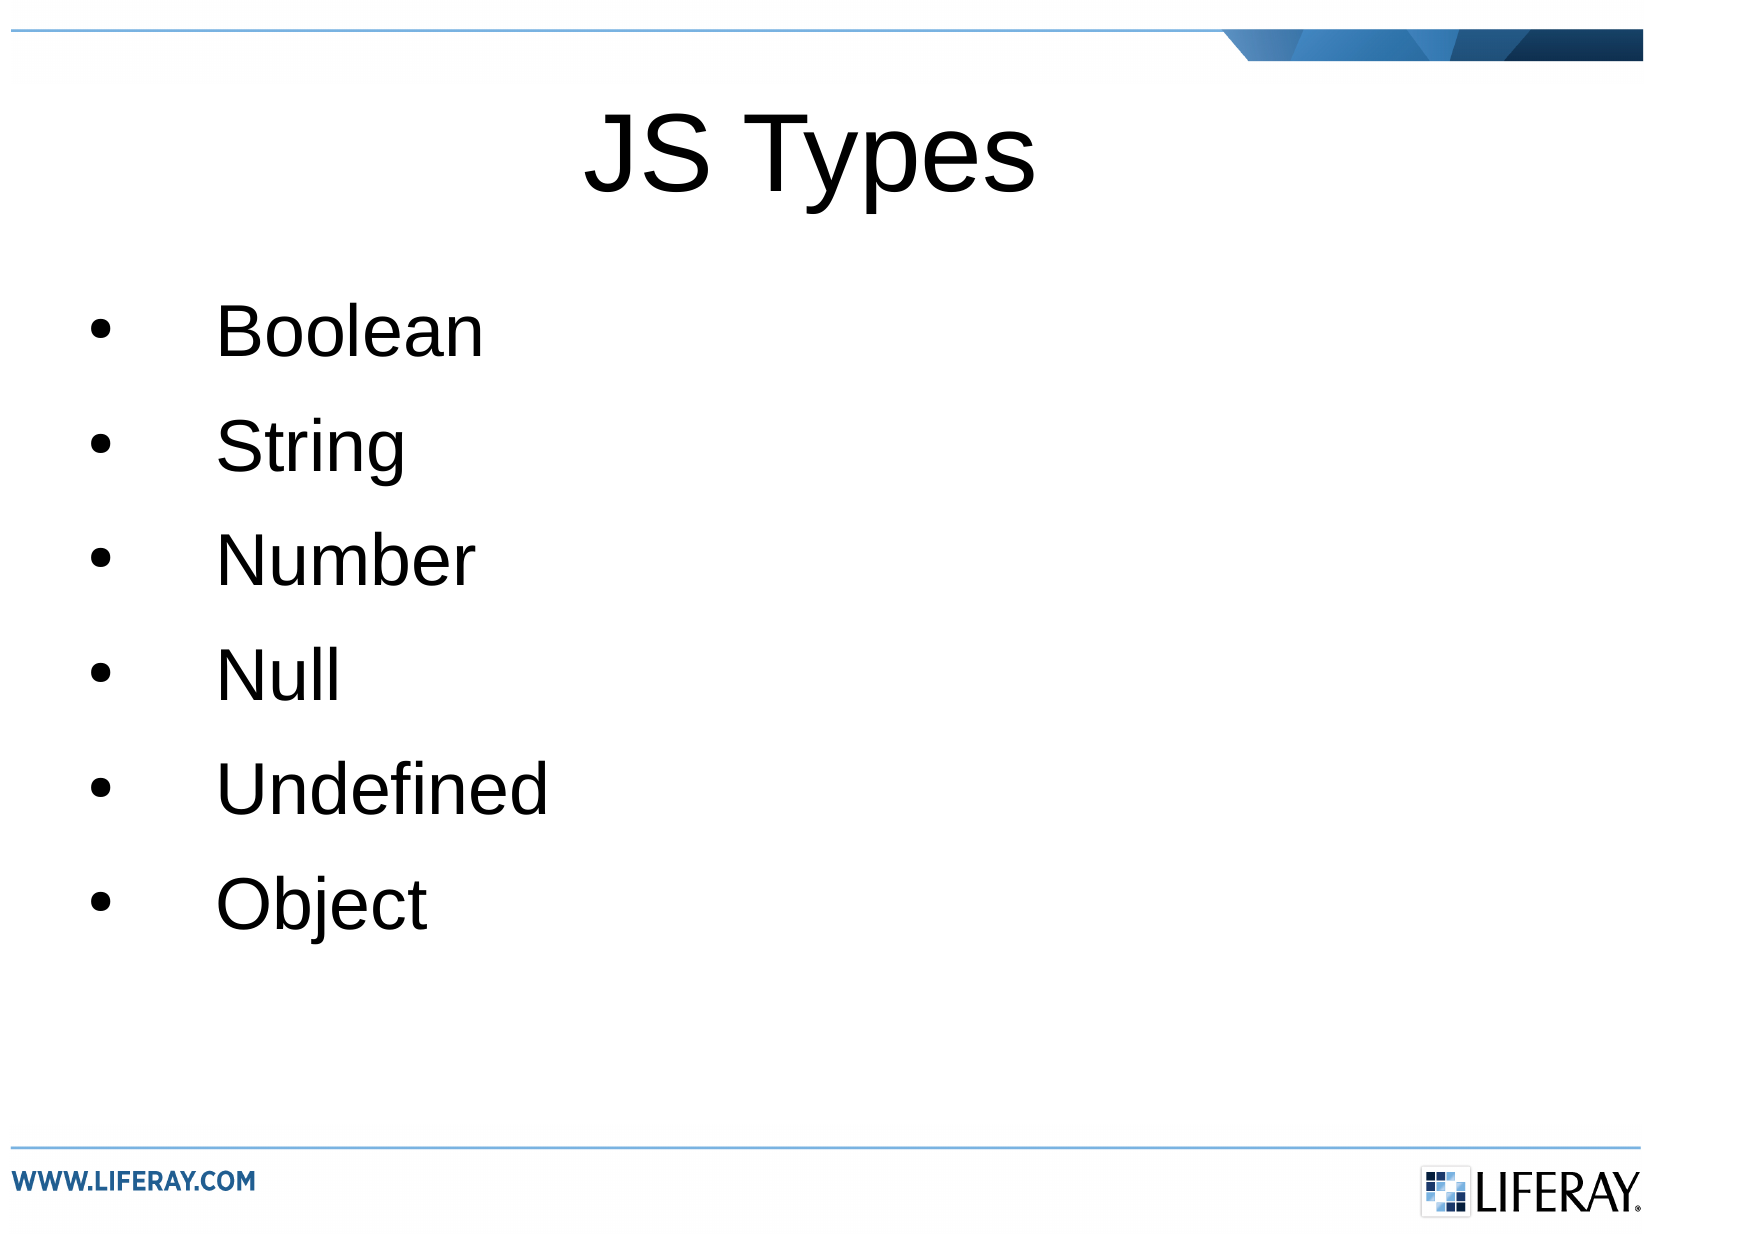

# JS Types
Boolean
String
Number
Null
Undefined
Object